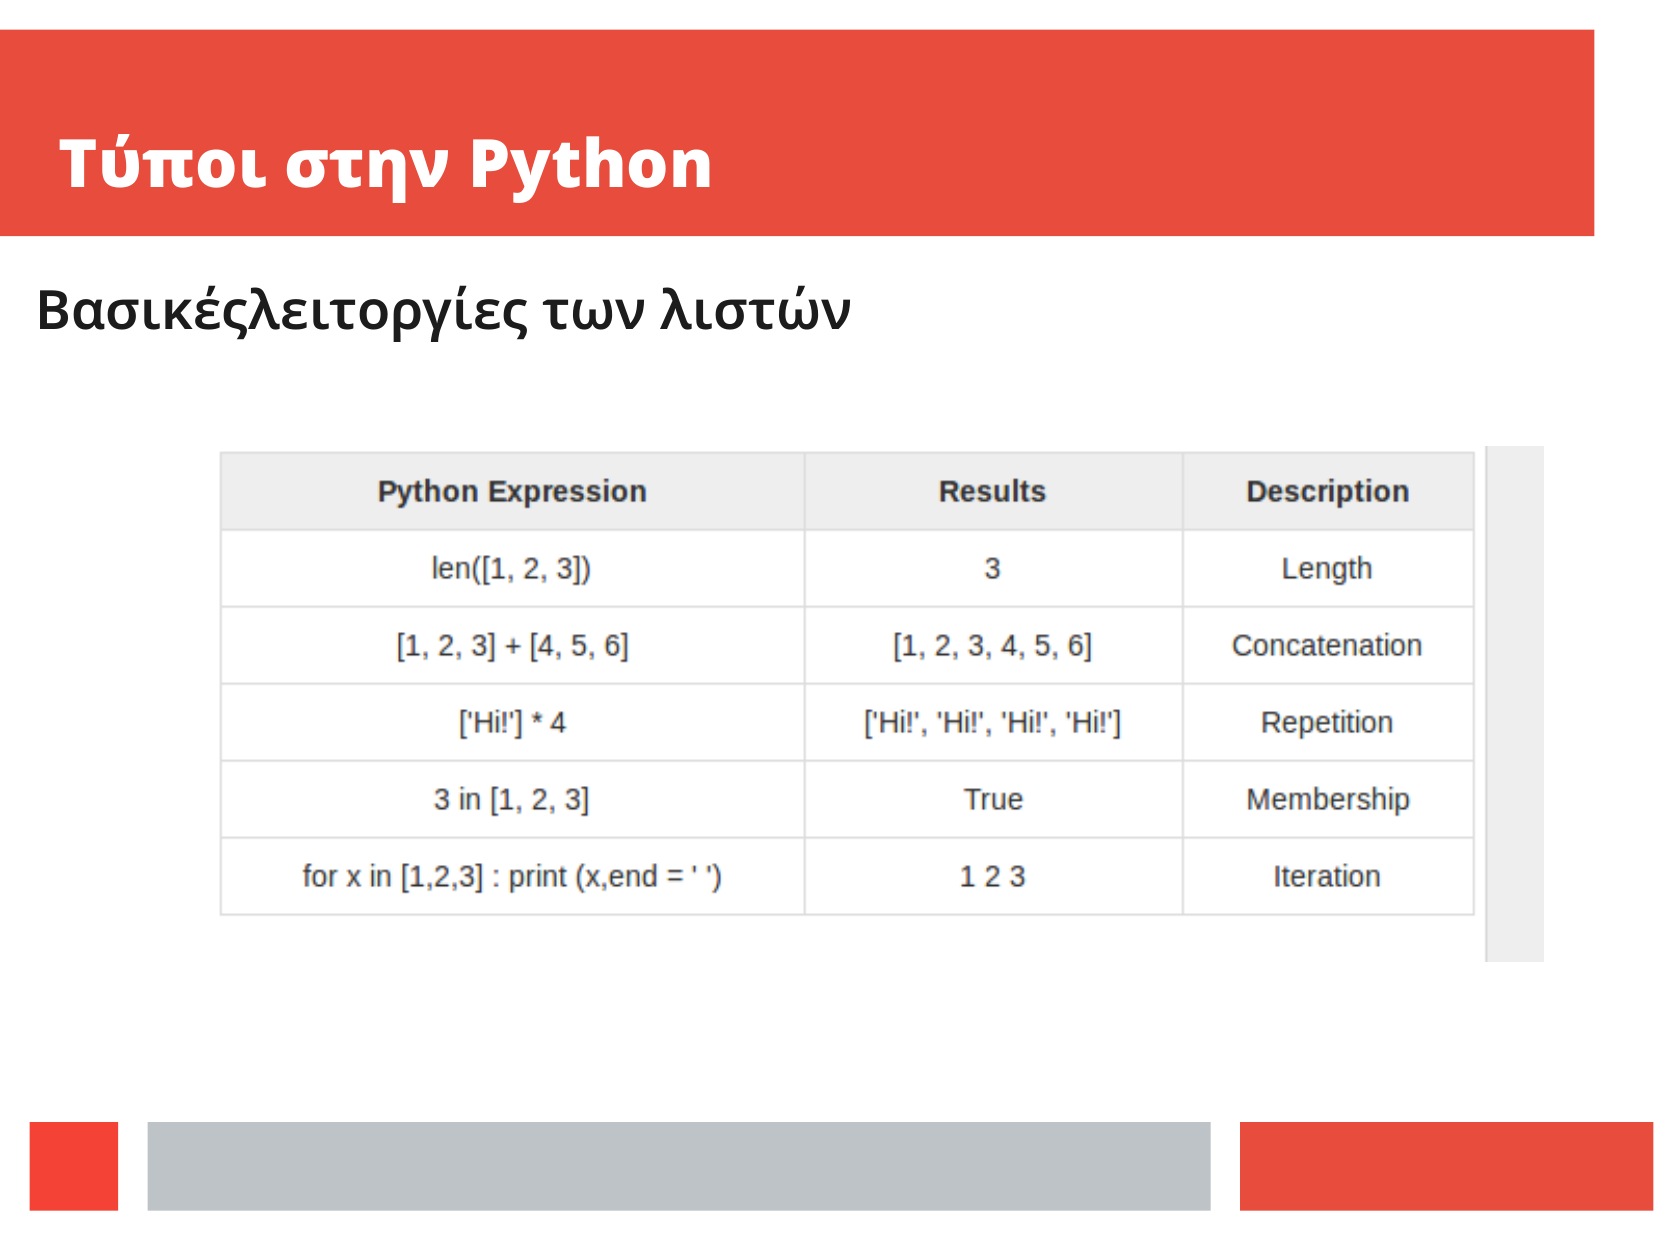

# Tύποι στην Python
Βασικέςλειτοργίες των λιστών